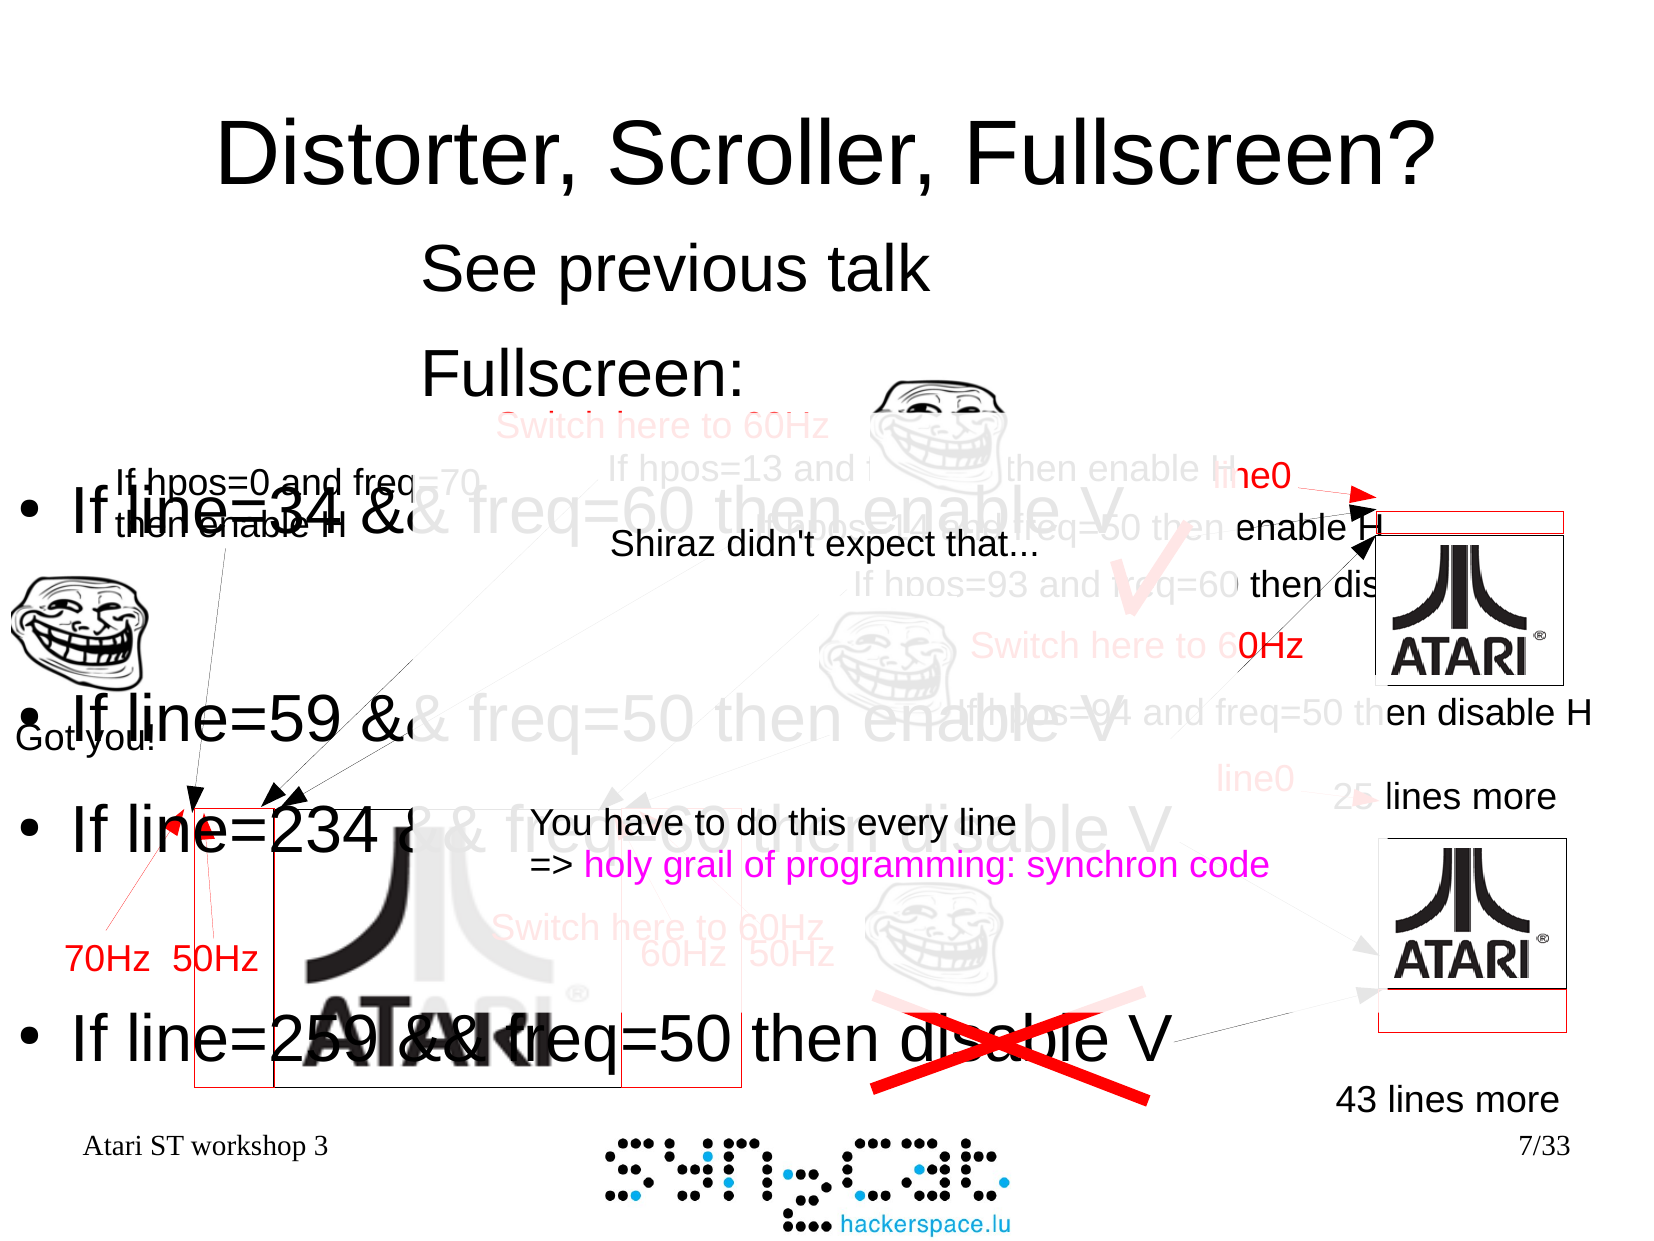

# Distorter, Scroller, Fullscreen?
See previous talk
Fullscreen:
Switch here to 60Hz
line0
If line=34 && freq=60 then enable V
If line=59 && freq=50 then enable V
25 lines more
Shiraz didn't expect that...
If hpos=13 and freq=60 then enable H
If hpos=0 and freq=70
then enable H
If hpos=14 and freq=50 then enable H
If hpos=93 and freq=60 then disable H
Switch here to 60Hz
If hpos=94 and freq=50 then disable H
Got you!
60Hz 50Hz
70Hz 50Hz
You have to do this every line
=> holy grail of programming: synchron code
line0
If line=234 && freq=60 then disable V
If line=259 && freq=50 then disable V
Switch here to 60Hz
43 lines more
7